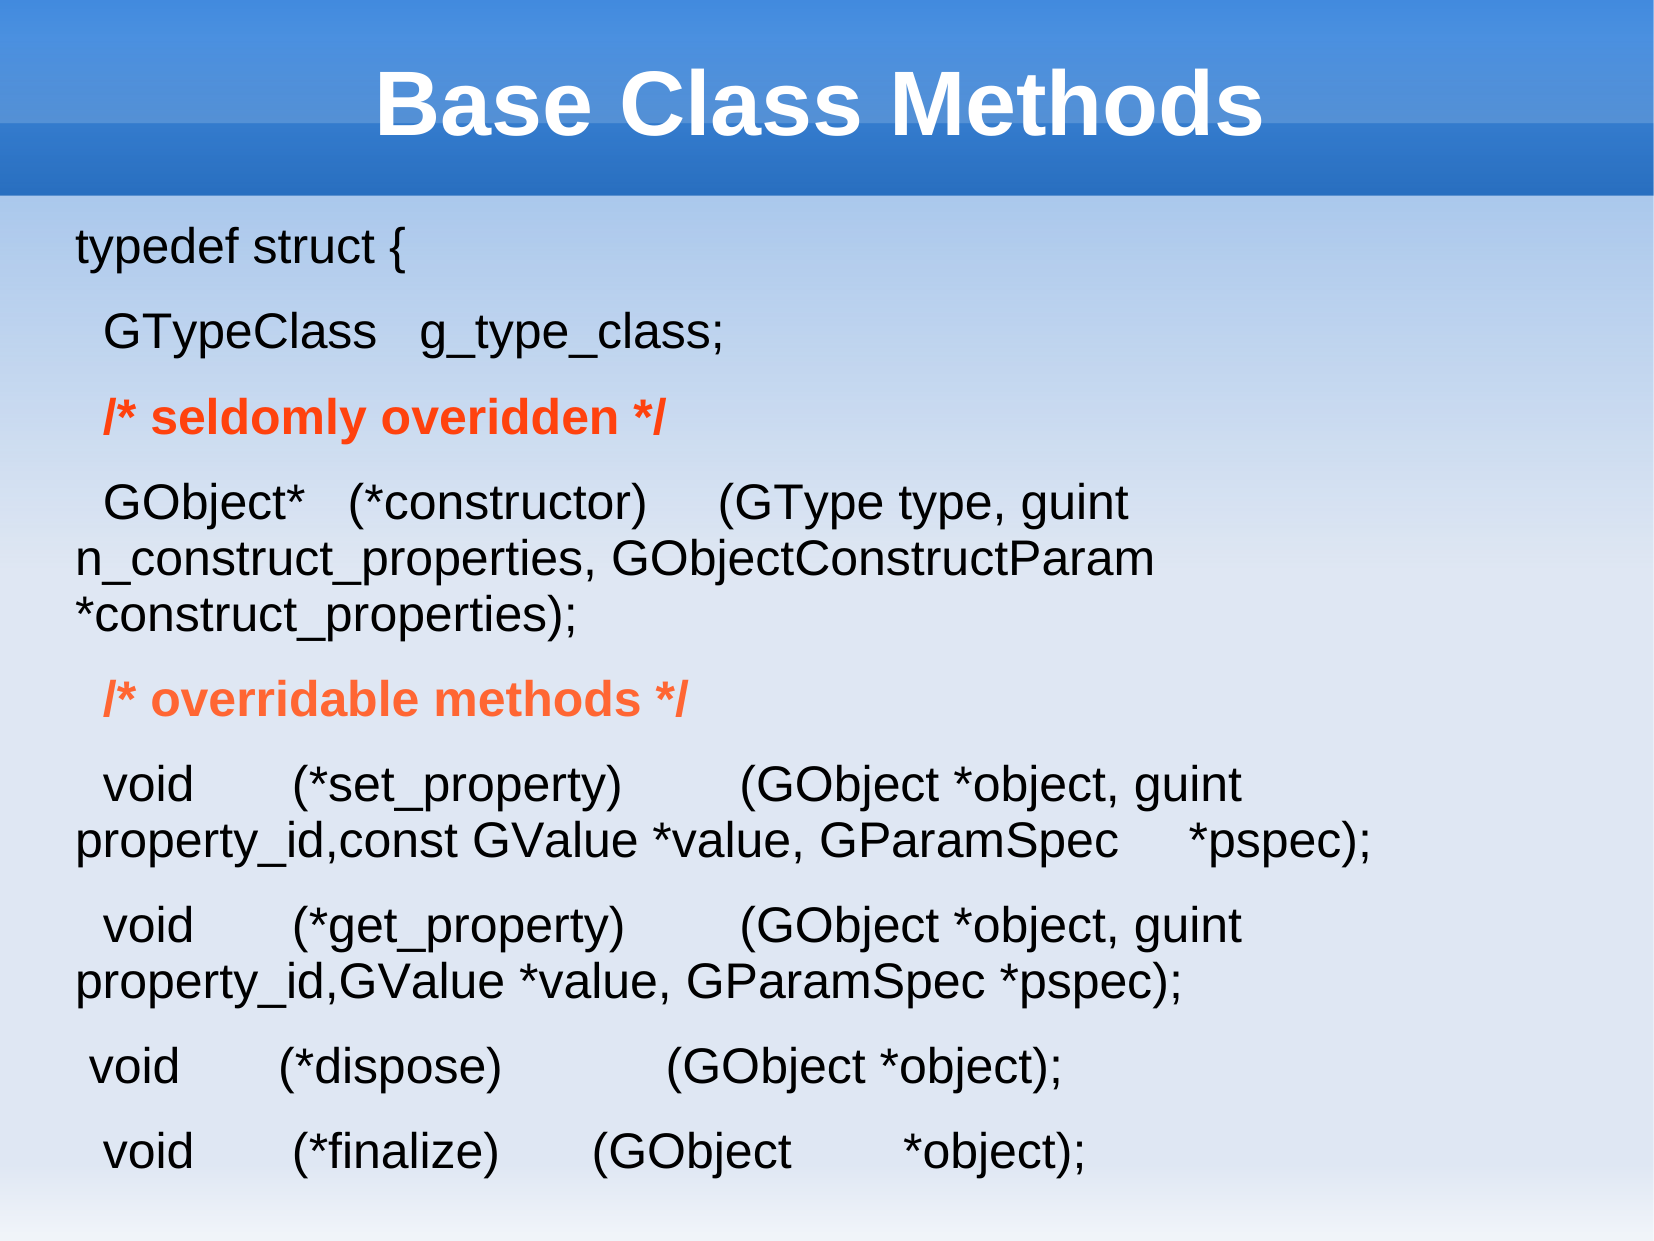

# Base Class Methods
typedef struct {
 GTypeClass g_type_class;
 /* seldomly overidden */
 GObject* (*constructor) (GType type, guint n_construct_properties, GObjectConstructParam *construct_properties);
 /* overridable methods */
 void (*set_property)		(GObject *object, guint property_id,const GValue *value, GParamSpec *pspec);
 void (*get_property)		(GObject *object, guint property_id,GValue *value, GParamSpec *pspec);
 void (*dispose)			(GObject *object);
 void (*finalize)		(GObject *object);